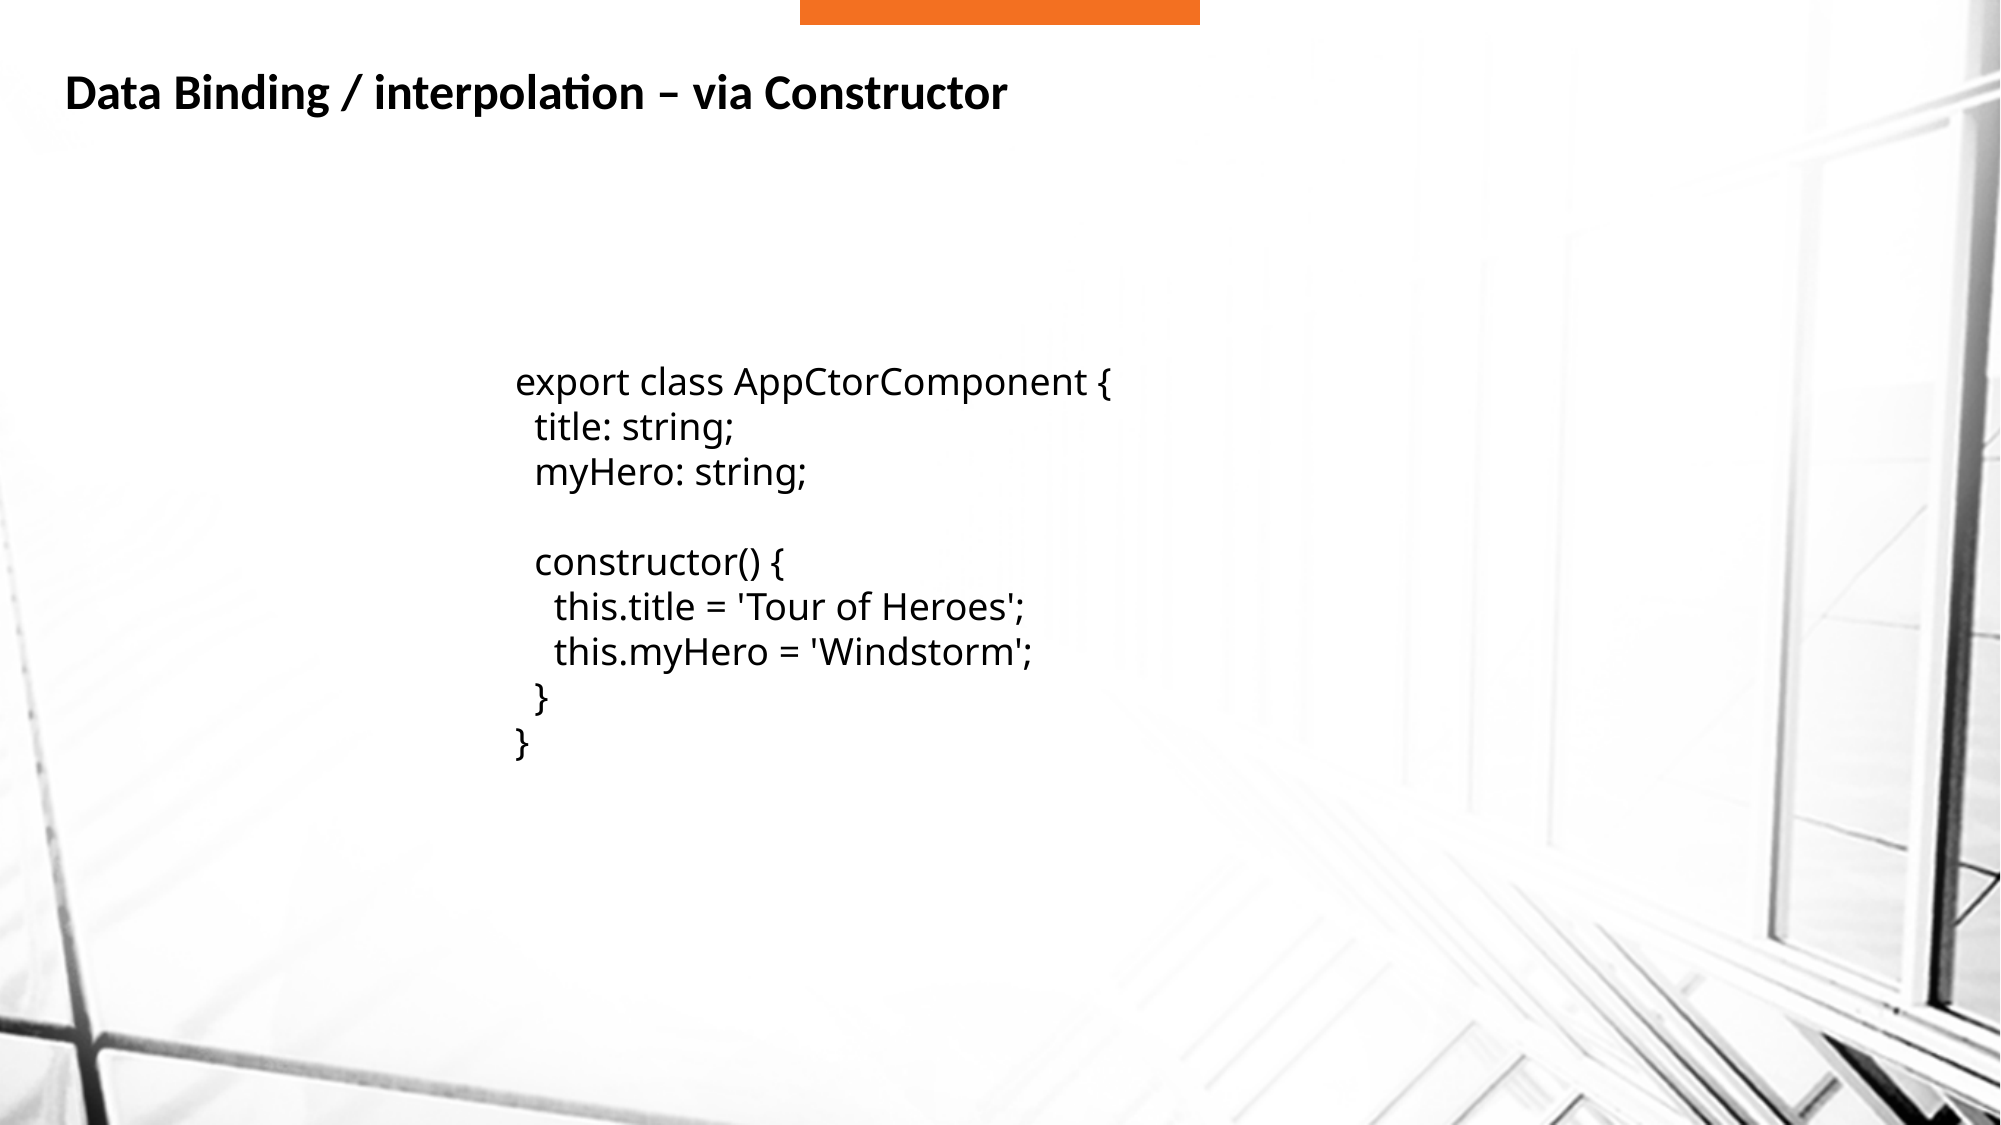

# Data Binding / interpolation – via Constructor
export class AppCtorComponent {
 title: string;
 myHero: string;
 constructor() {
 this.title = 'Tour of Heroes';
 this.myHero = 'Windstorm';
 }
}